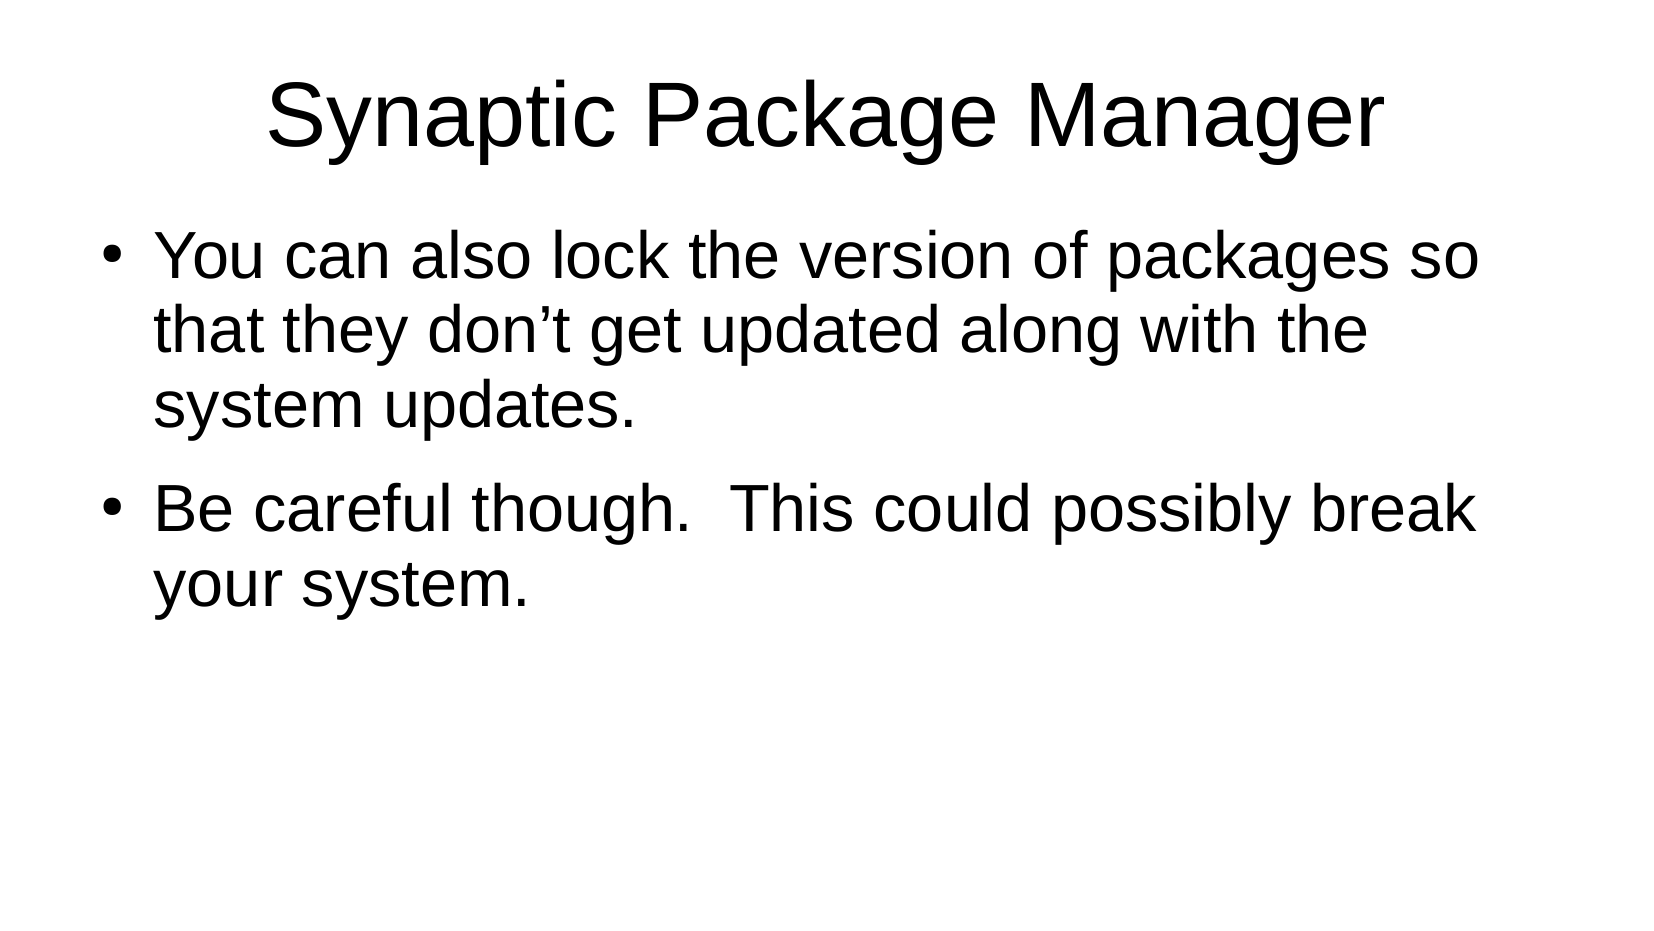

# Synaptic Package Manager
You can also lock the version of packages so that they don’t get updated along with the system updates.
Be careful though. This could possibly break your system.